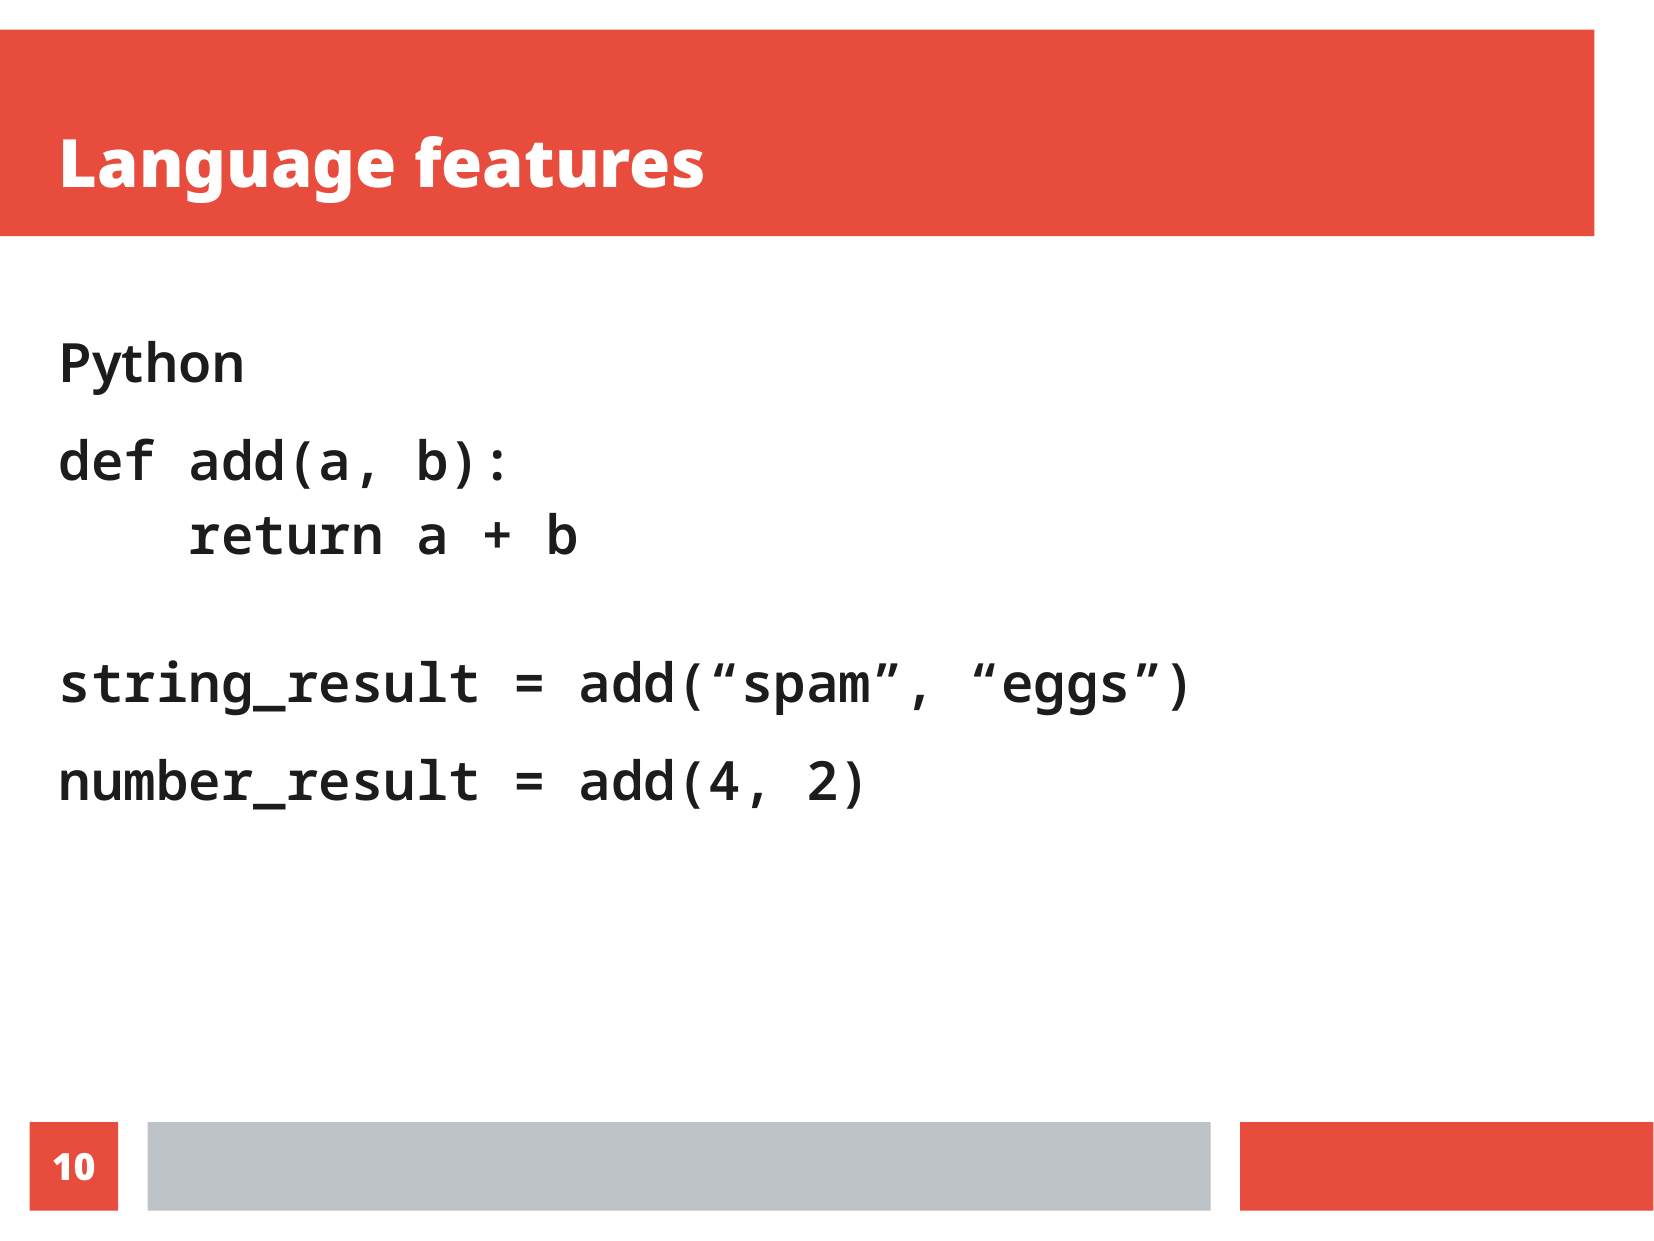

# Language features
Python
def add(a, b):
 return a + b
string_result = add(“spam”, “eggs”)
number_result = add(4, 2)
10